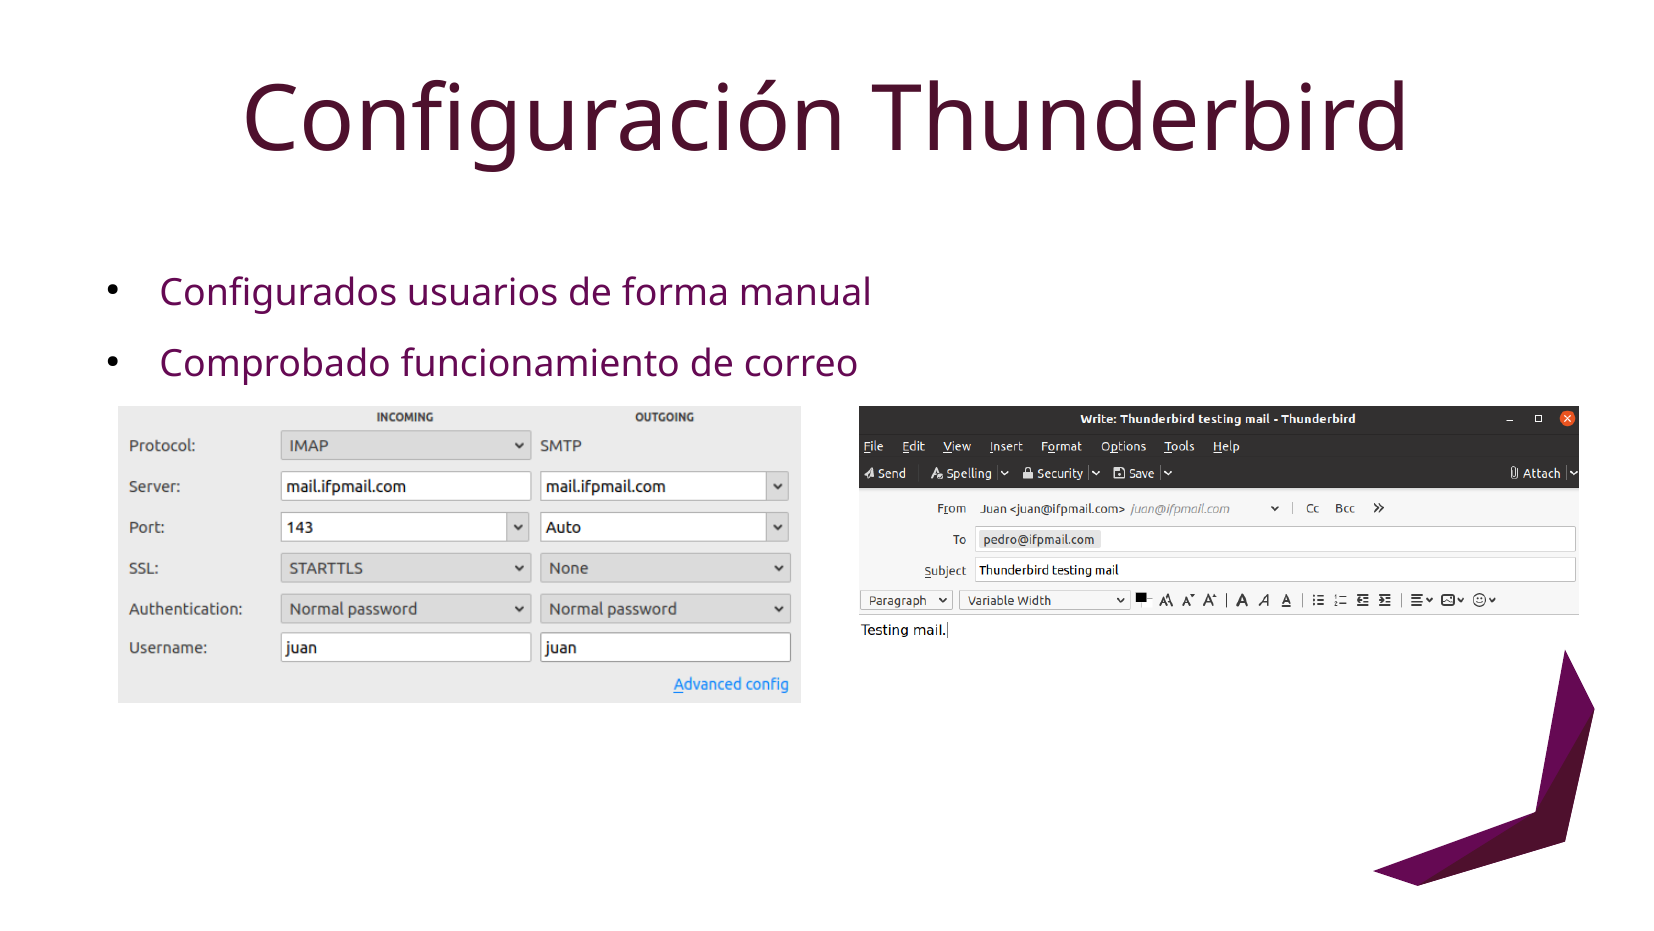

# Configuración Thunderbird
Configurados usuarios de forma manual
Comprobado funcionamiento de correo